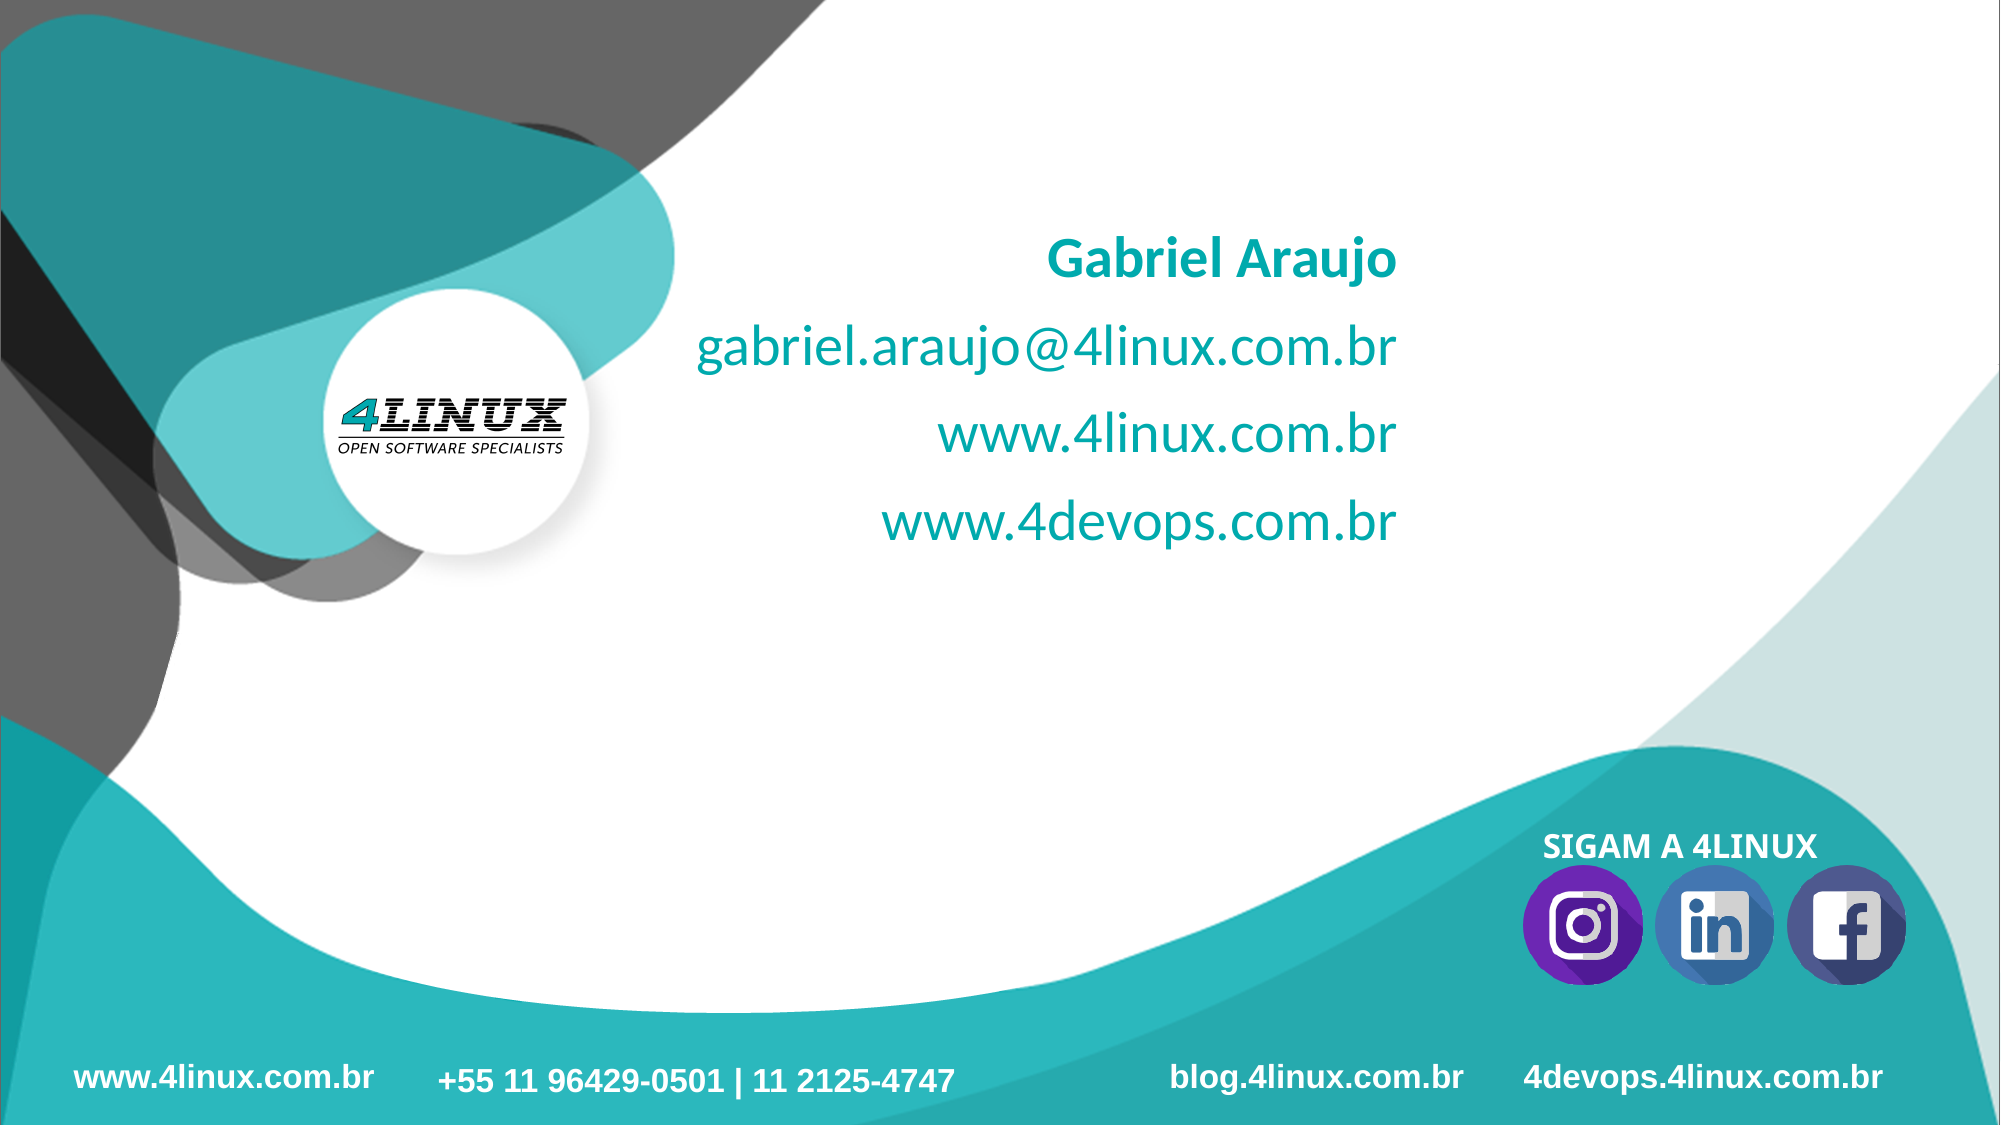

Gabriel Araujo
gabriel.araujo@4linux.com.br
www.4linux.com.br
www.4devops.com.br
SIGAM A 4LINUX
4devops.4linux.com.br
+55 11 96429-0501 | 11 2125-4747
www.4linux.com.br
blog.4linux.com.br